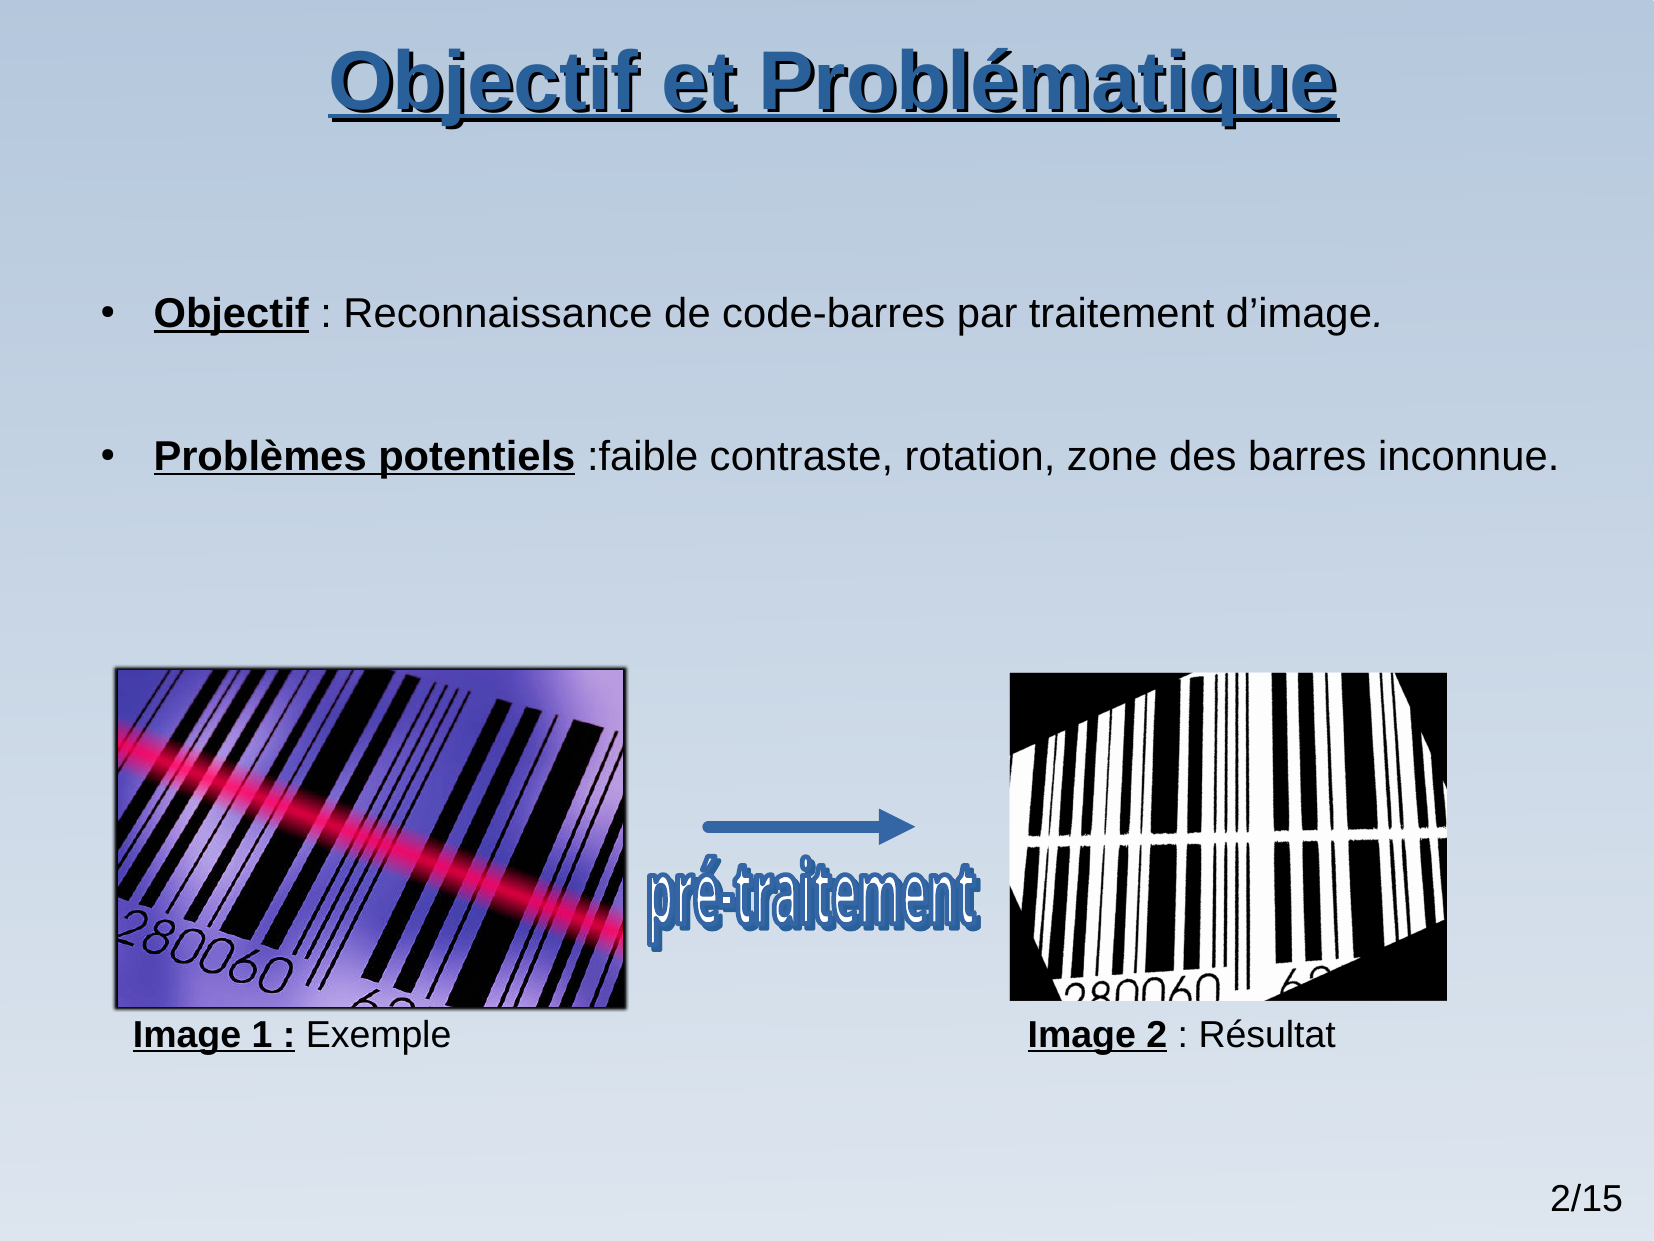

# Objectif et Problématique
Objectif : Reconnaissance de code-barres par traitement d’image.
Problèmes potentiels :faible contraste, rotation, zone des barres inconnue.
pré-traitement
Image 1 : Exemple
Image 2 : Résultat